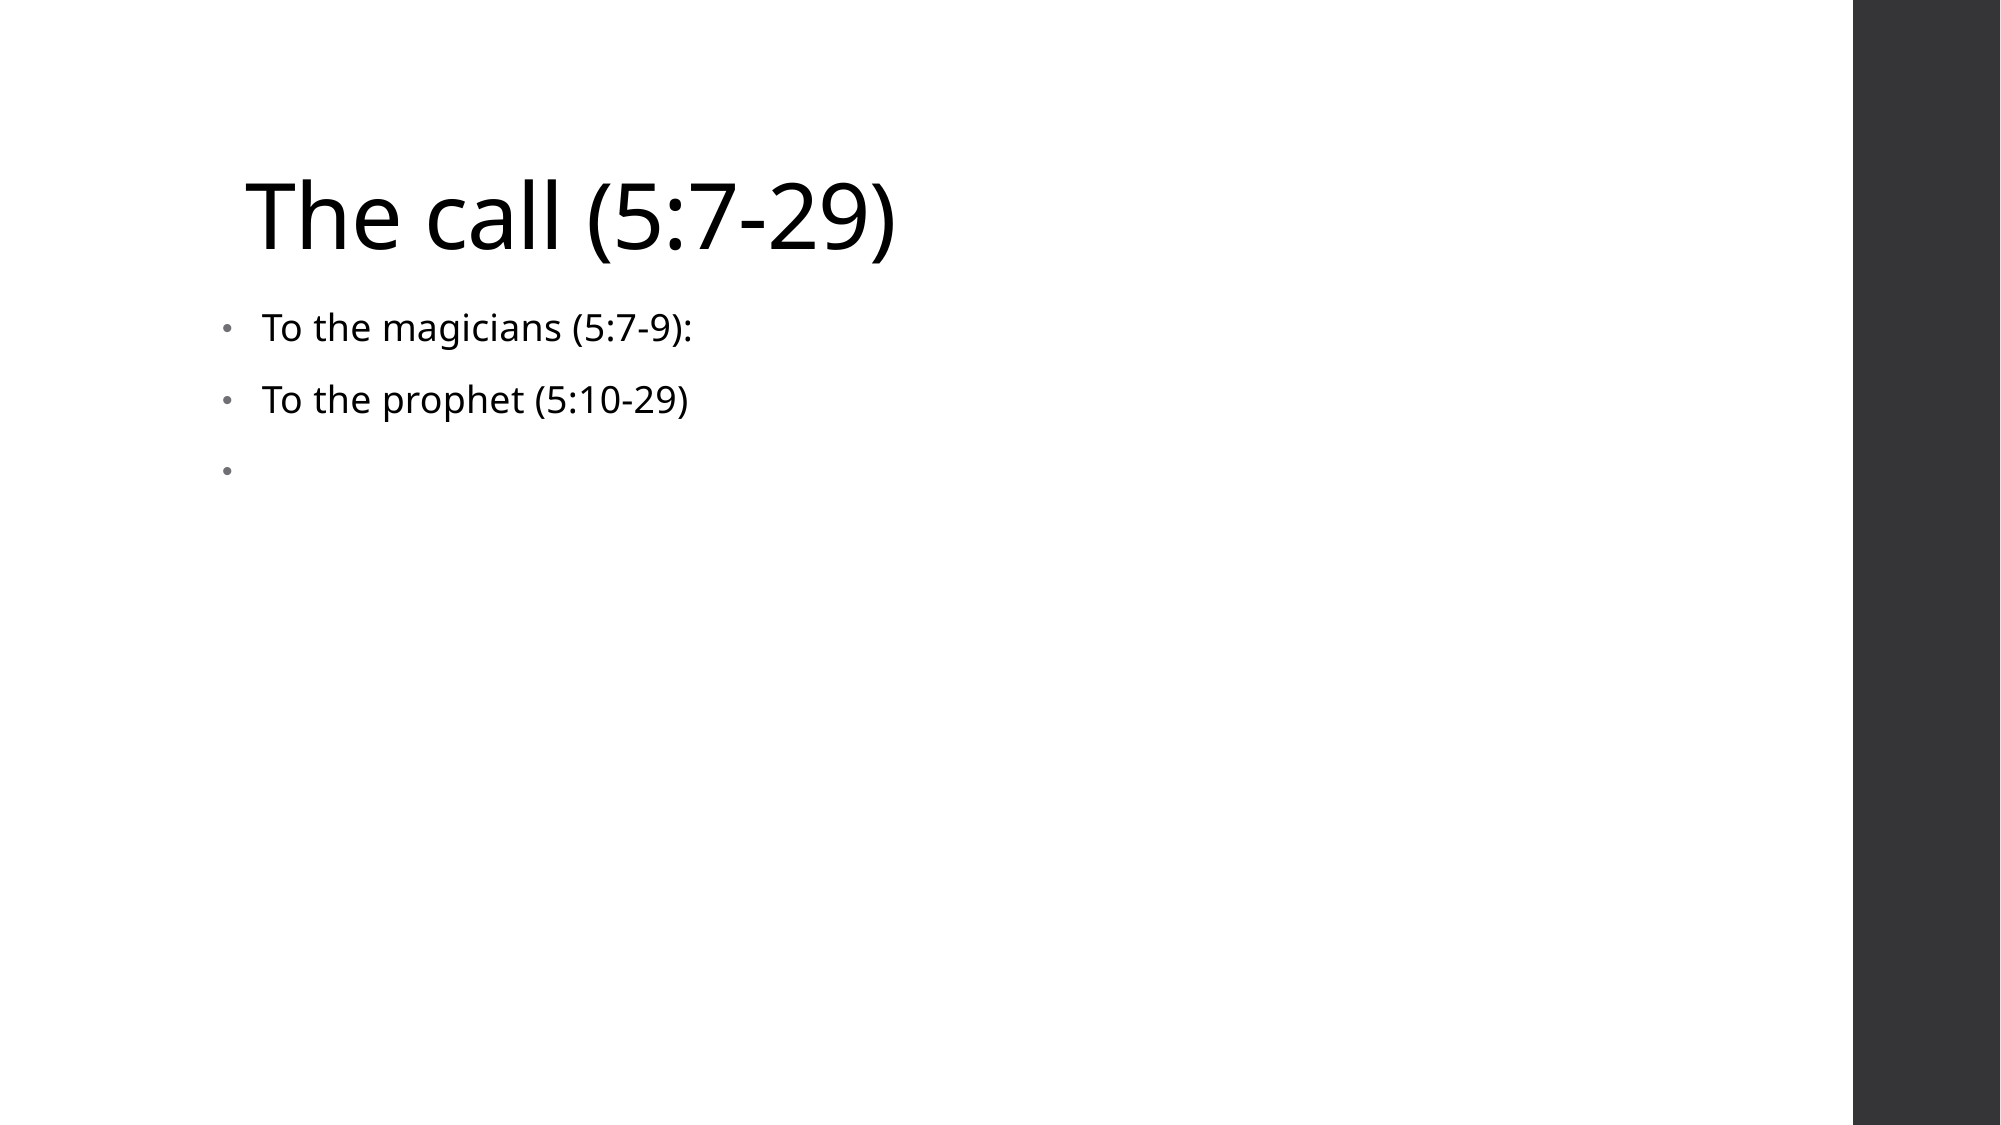

# The call (5:7-29)
 To the magicians (5:7-9):
 To the prophet (5:10-29)